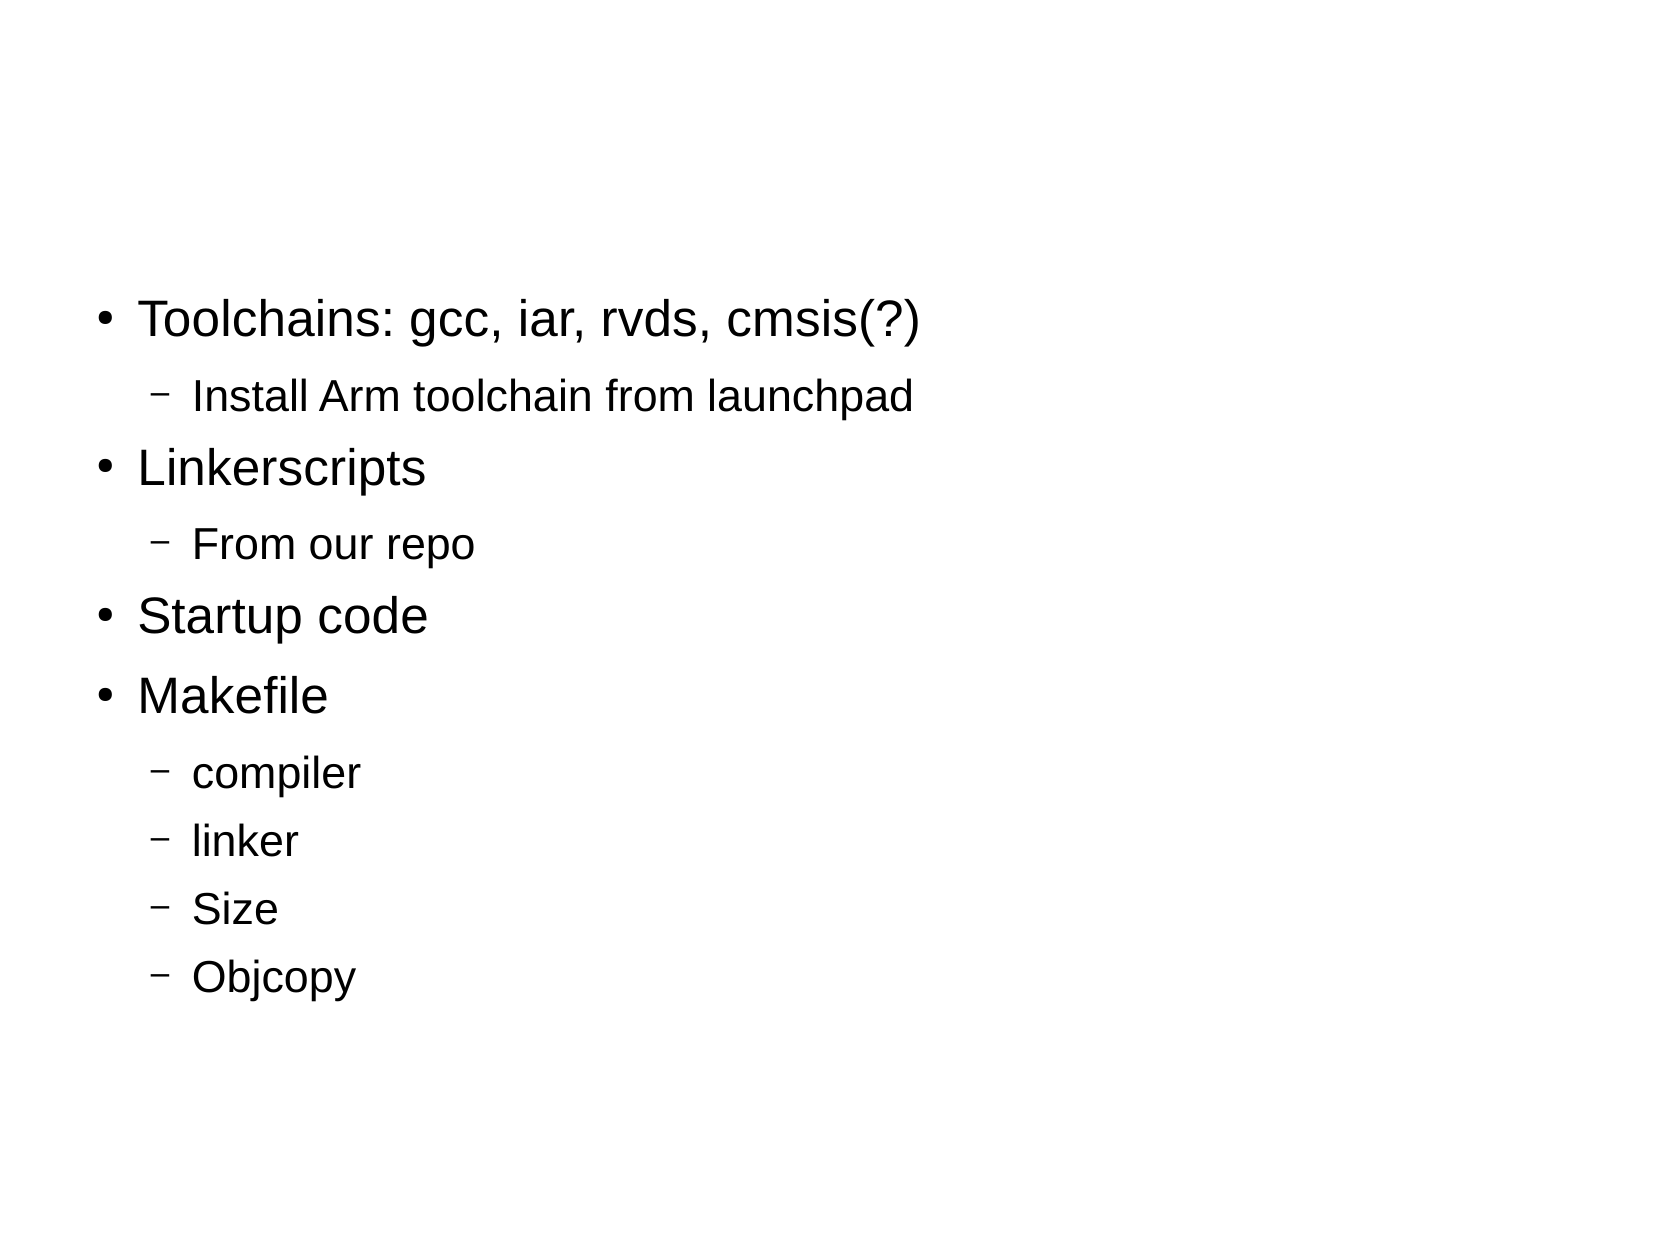

#
Toolchains: gcc, iar, rvds, cmsis(?)
Install Arm toolchain from launchpad
Linkerscripts
From our repo
Startup code
Makefile
compiler
linker
Size
Objcopy